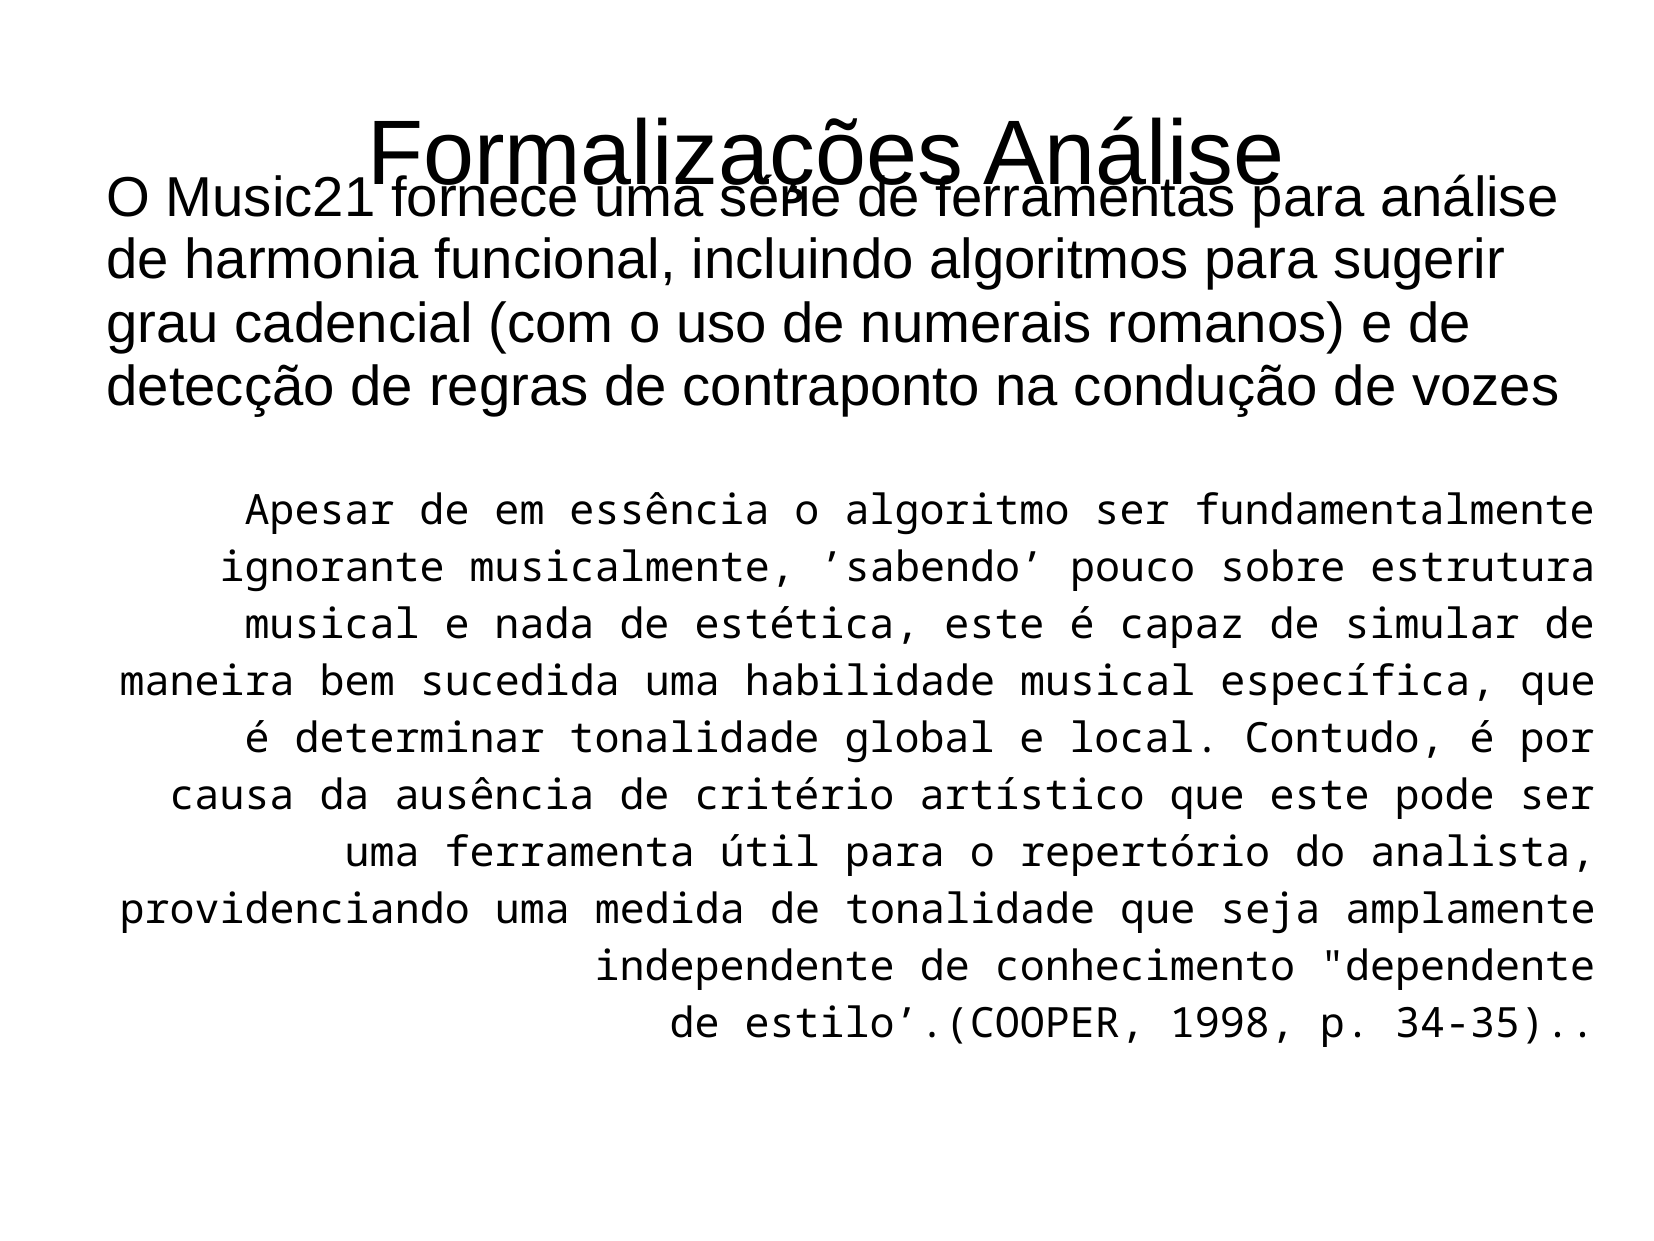

O Music21 fornece uma série de ferramentas para análise de harmonia funcional, incluindo algoritmos para sugerir grau cadencial (com o uso de numerais romanos) e de detecção de regras de contraponto na condução de vozes
Apesar de em essência o algoritmo ser fundamentalmente ignorante musicalmente, ’sabendo’ pouco sobre estrutura musical e nada de estética, este é capaz de simular de maneira bem sucedida uma habilidade musical específica, que é determinar tonalidade global e local. Contudo, é por causa da ausência de critério artístico que este pode ser uma ferramenta útil para o repertório do analista, providenciando uma medida de tonalidade que seja amplamente independente de conhecimento "dependente
de estilo’.(COOPER, 1998, p. 34-35)..
# Formalizações Análise